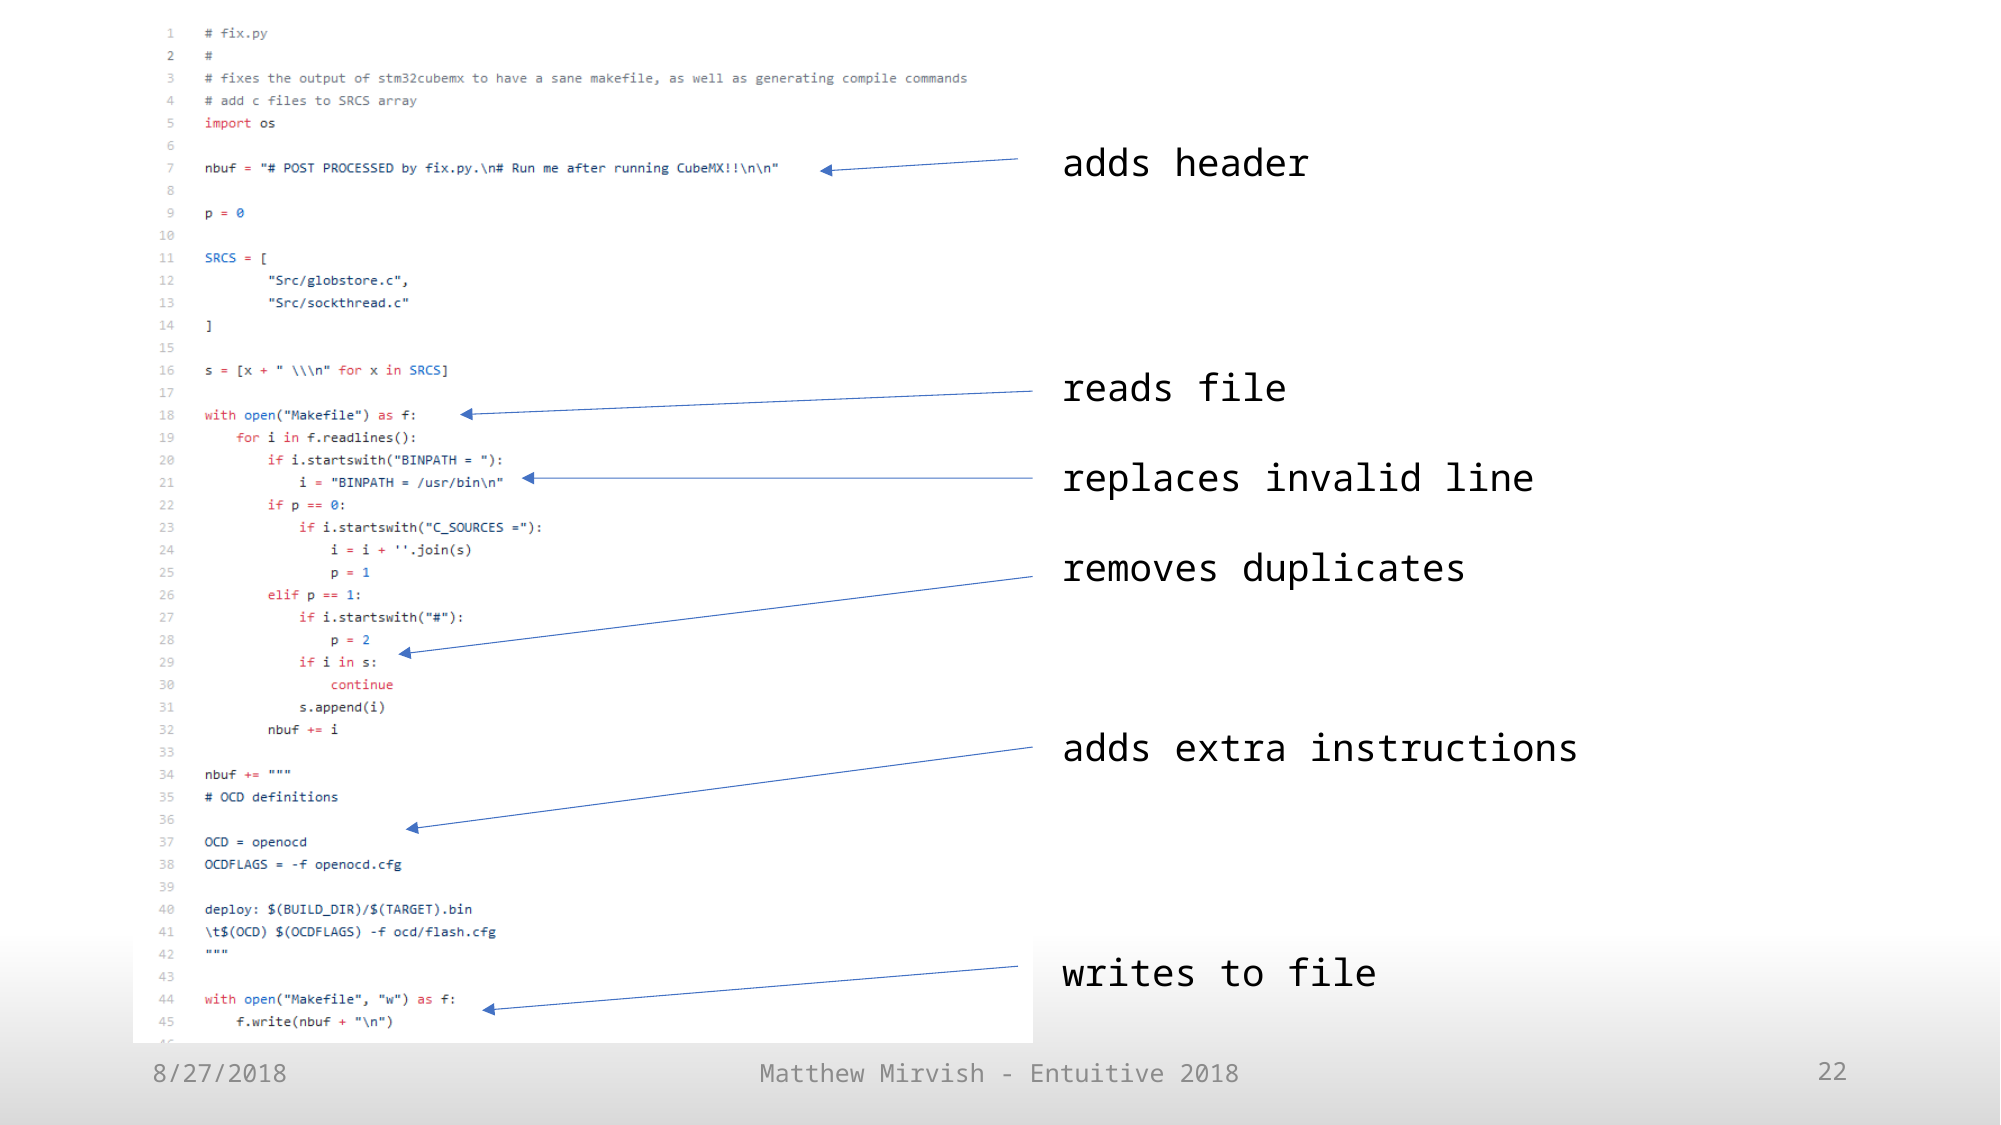

adds header
reads file
replaces invalid line
removes duplicates
adds extra instructions
writes to file
8/27/2018
Matthew Mirvish - Entuitive 2018